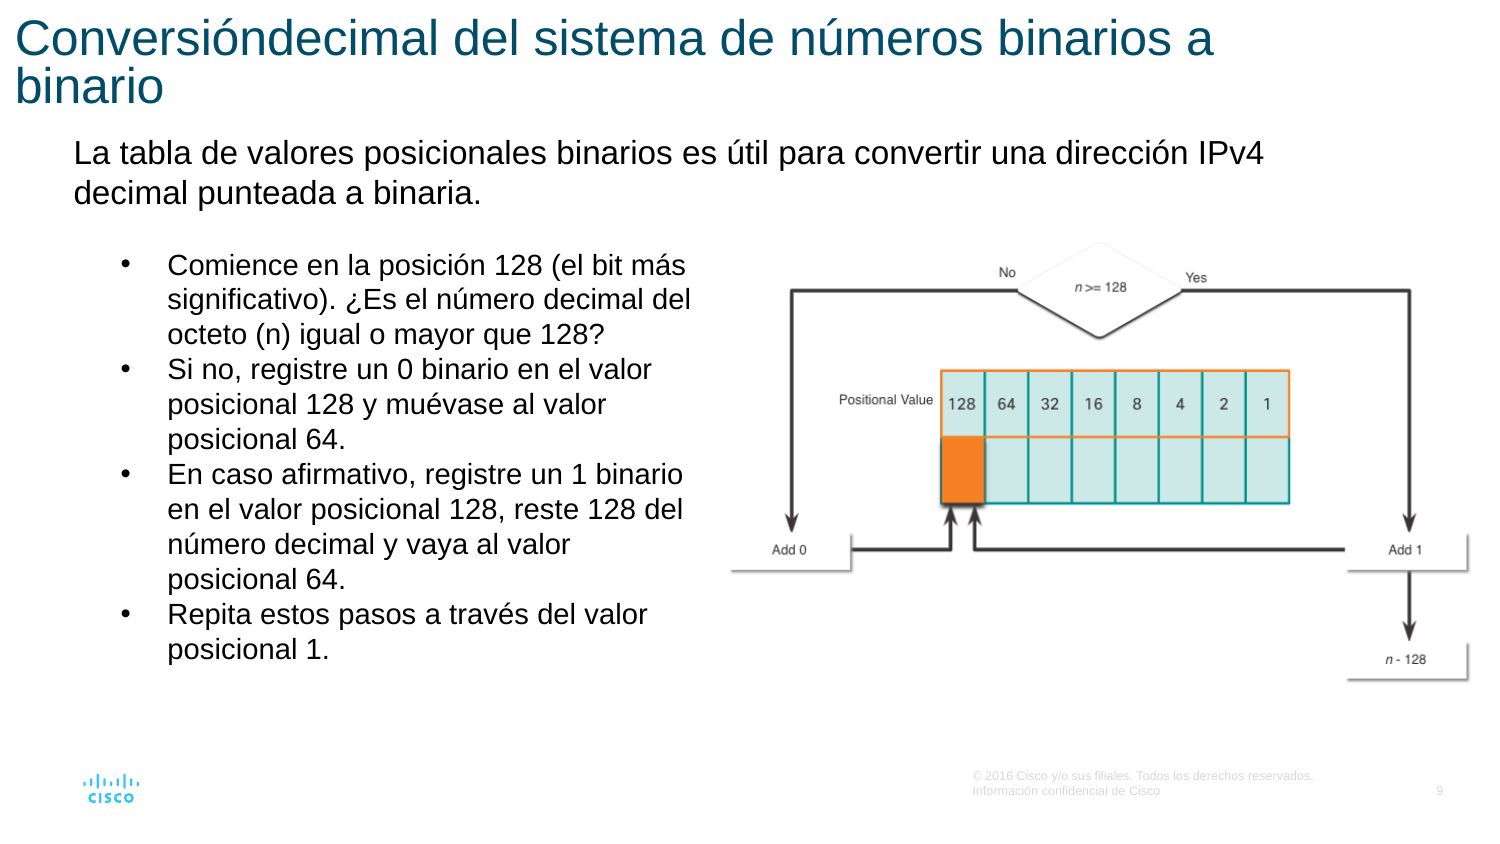

# Conversióndecimal del sistema de números binarios a binario
La tabla de valores posicionales binarios es útil para convertir una dirección IPv4 decimal punteada a binaria.
Comience en la posición 128 (el bit más significativo). ¿Es el número decimal del octeto (n) igual o mayor que 128?
Si no, registre un 0 binario en el valor posicional 128 y muévase al valor posicional 64.
En caso afirmativo, registre un 1 binario en el valor posicional 128, reste 128 del número decimal y vaya al valor posicional 64.
Repita estos pasos a través del valor posicional 1.